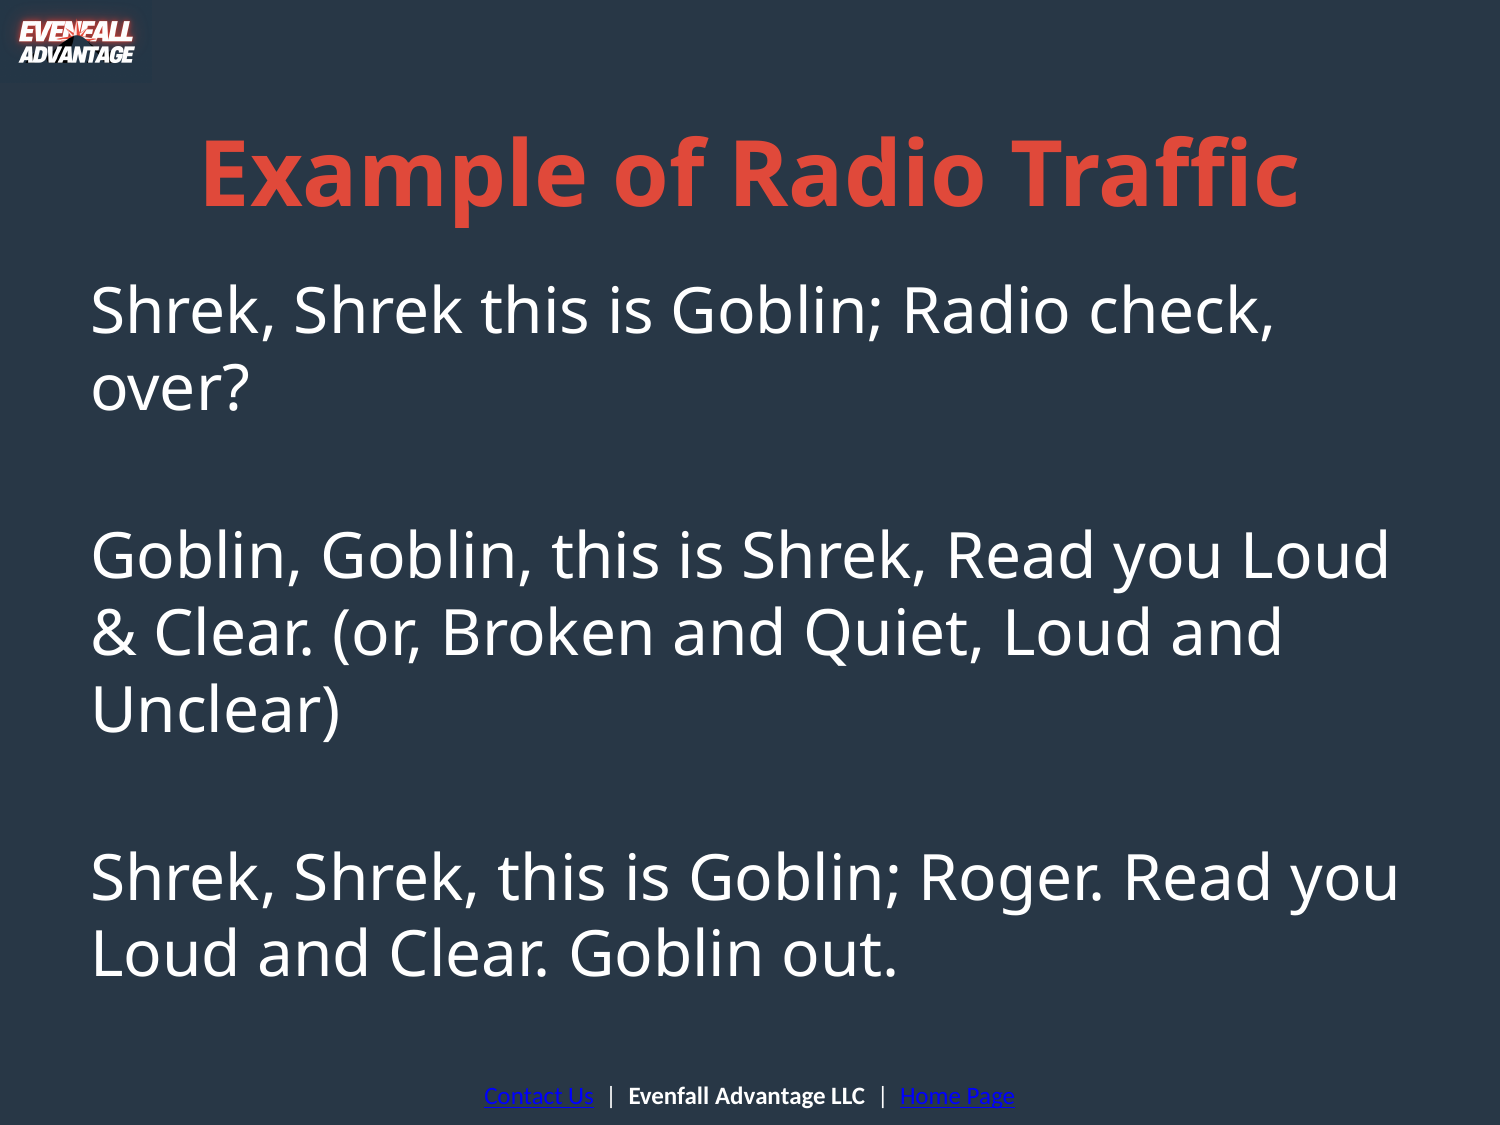

# Example of Radio Traffic
Shrek, Shrek this is Goblin; Radio check, over?
Goblin, Goblin, this is Shrek, Read you Loud & Clear. (or, Broken and Quiet, Loud and Unclear)
Shrek, Shrek, this is Goblin; Roger. Read you Loud and Clear. Goblin out.